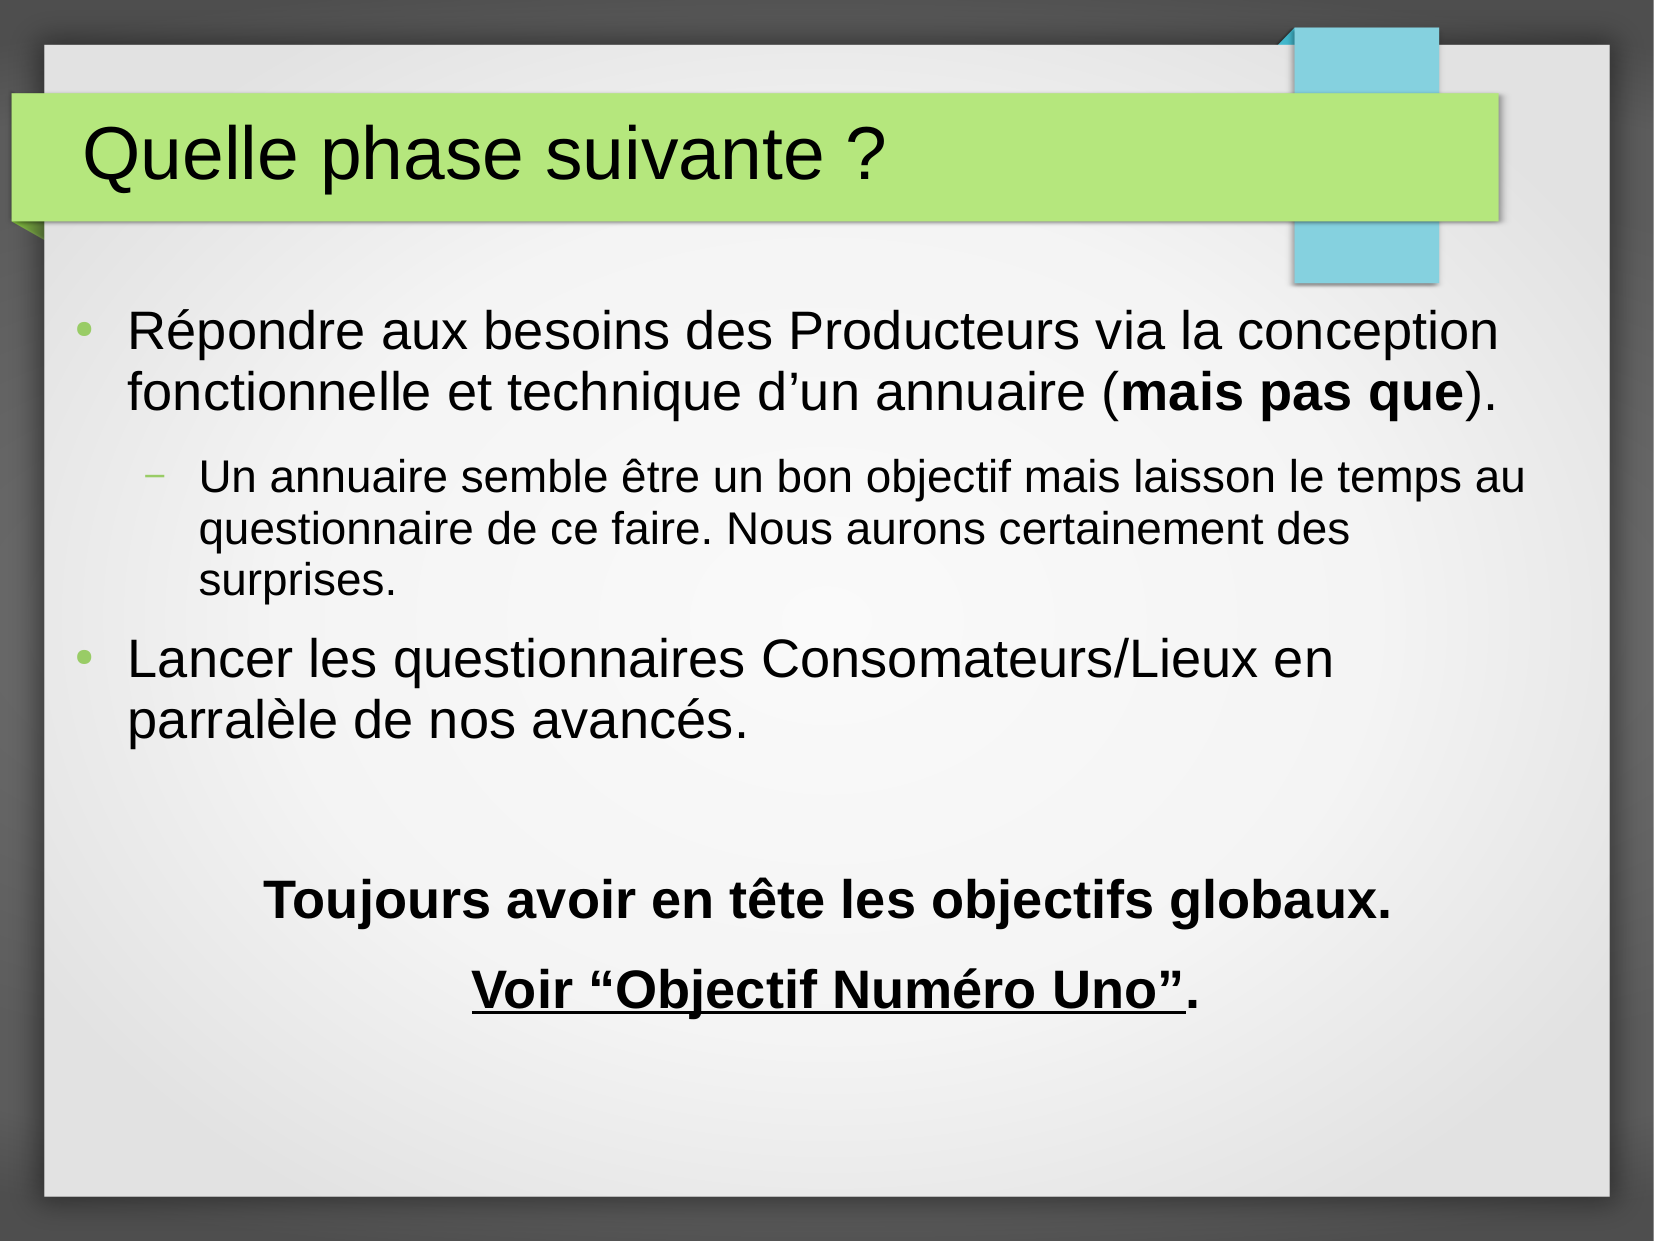

# Quelle phase suivante ?
Répondre aux besoins des Producteurs via la conception fonctionnelle et technique d’un annuaire (mais pas que).
Un annuaire semble être un bon objectif mais laisson le temps au questionnaire de ce faire. Nous aurons certainement des surprises.
Lancer les questionnaires Consomateurs/Lieux en parralèle de nos avancés.
Toujours avoir en tête les objectifs globaux.
Voir “Objectif Numéro Uno”.